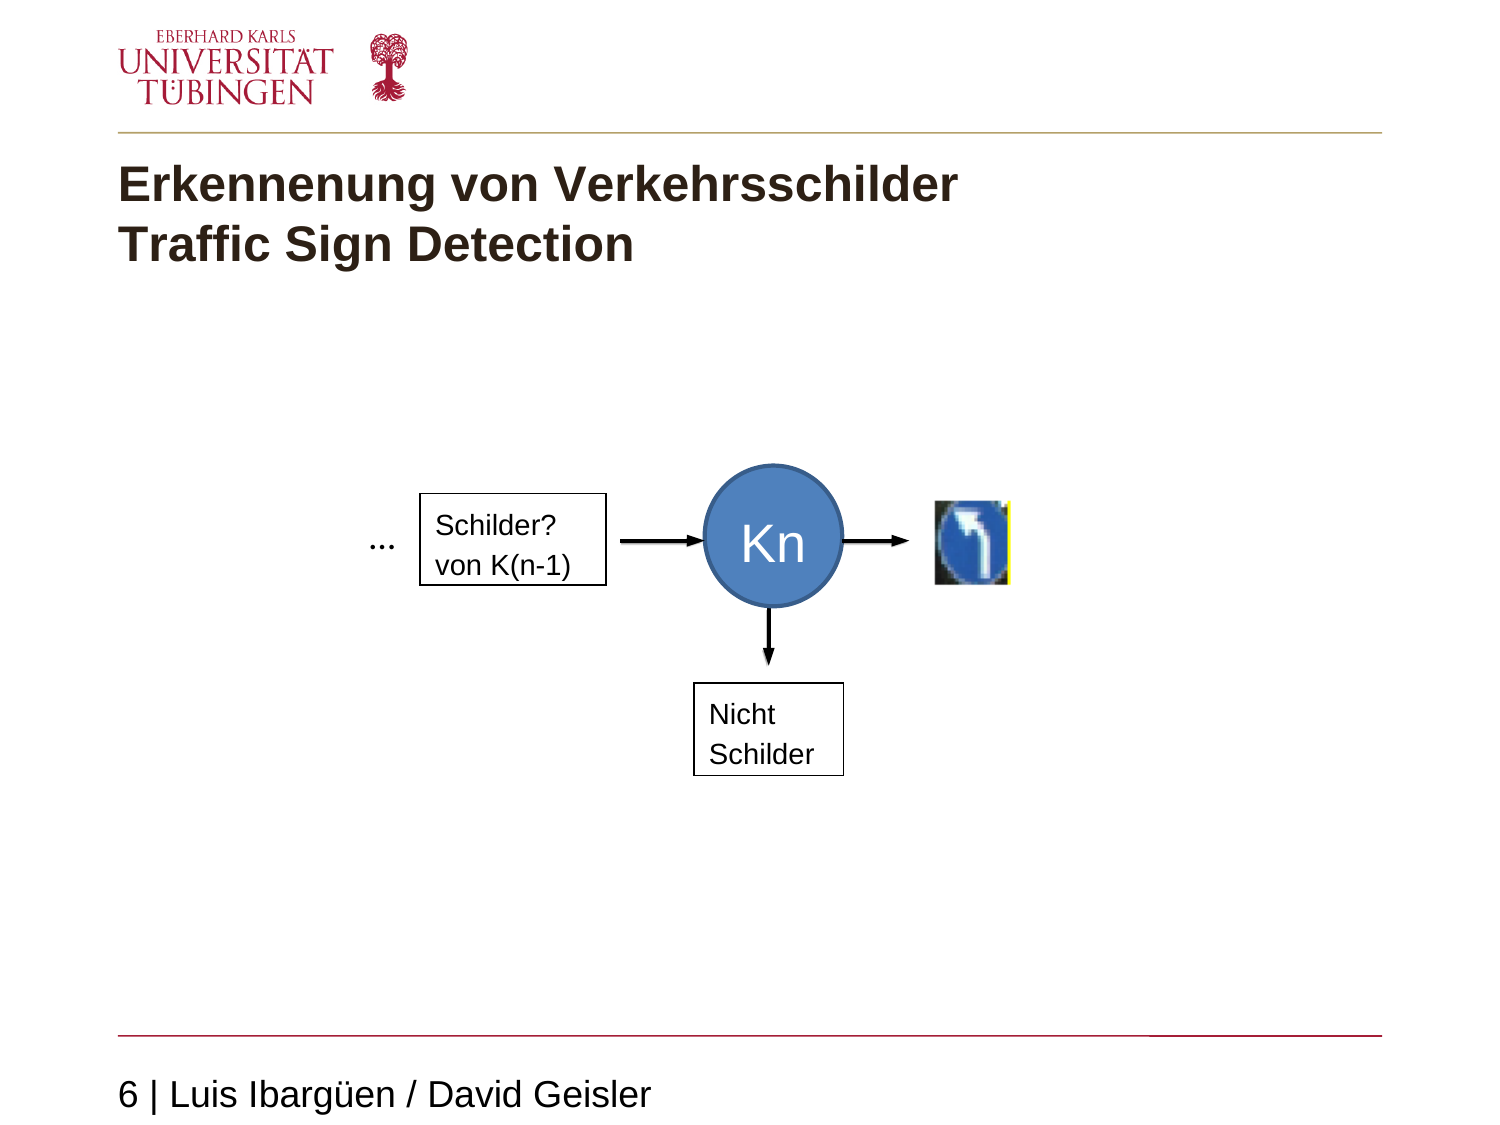

# Erkennenung von Verkehrsschilder Traffic Sign Detection
Kn
Schilder? von K(n-1)
…
Nicht Schilder
 | Luis Ibargüen / David Geisler